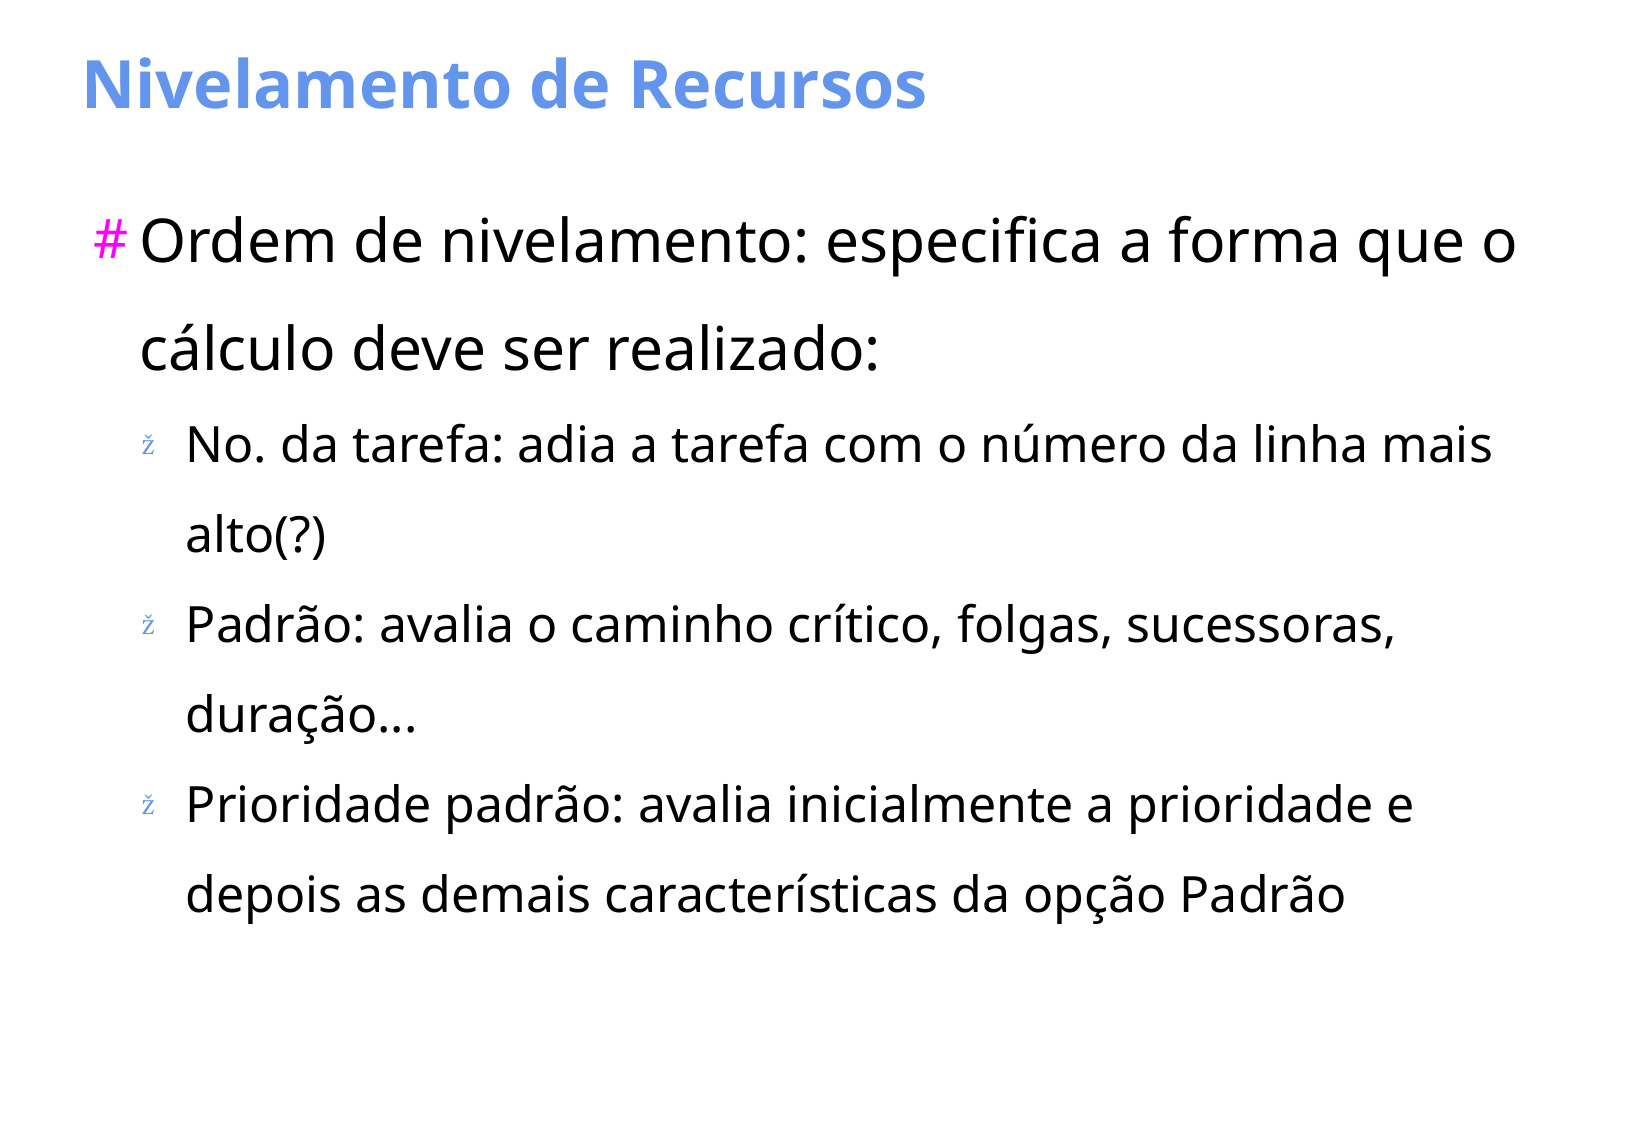

# Nivelamento de Recursos
Ordem de nivelamento: especifica a forma que o cálculo deve ser realizado:
No. da tarefa: adia a tarefa com o número da linha mais alto(?)
Padrão: avalia o caminho crítico, folgas, sucessoras, duração...
Prioridade padrão: avalia inicialmente a prioridade e depois as demais características da opção Padrão